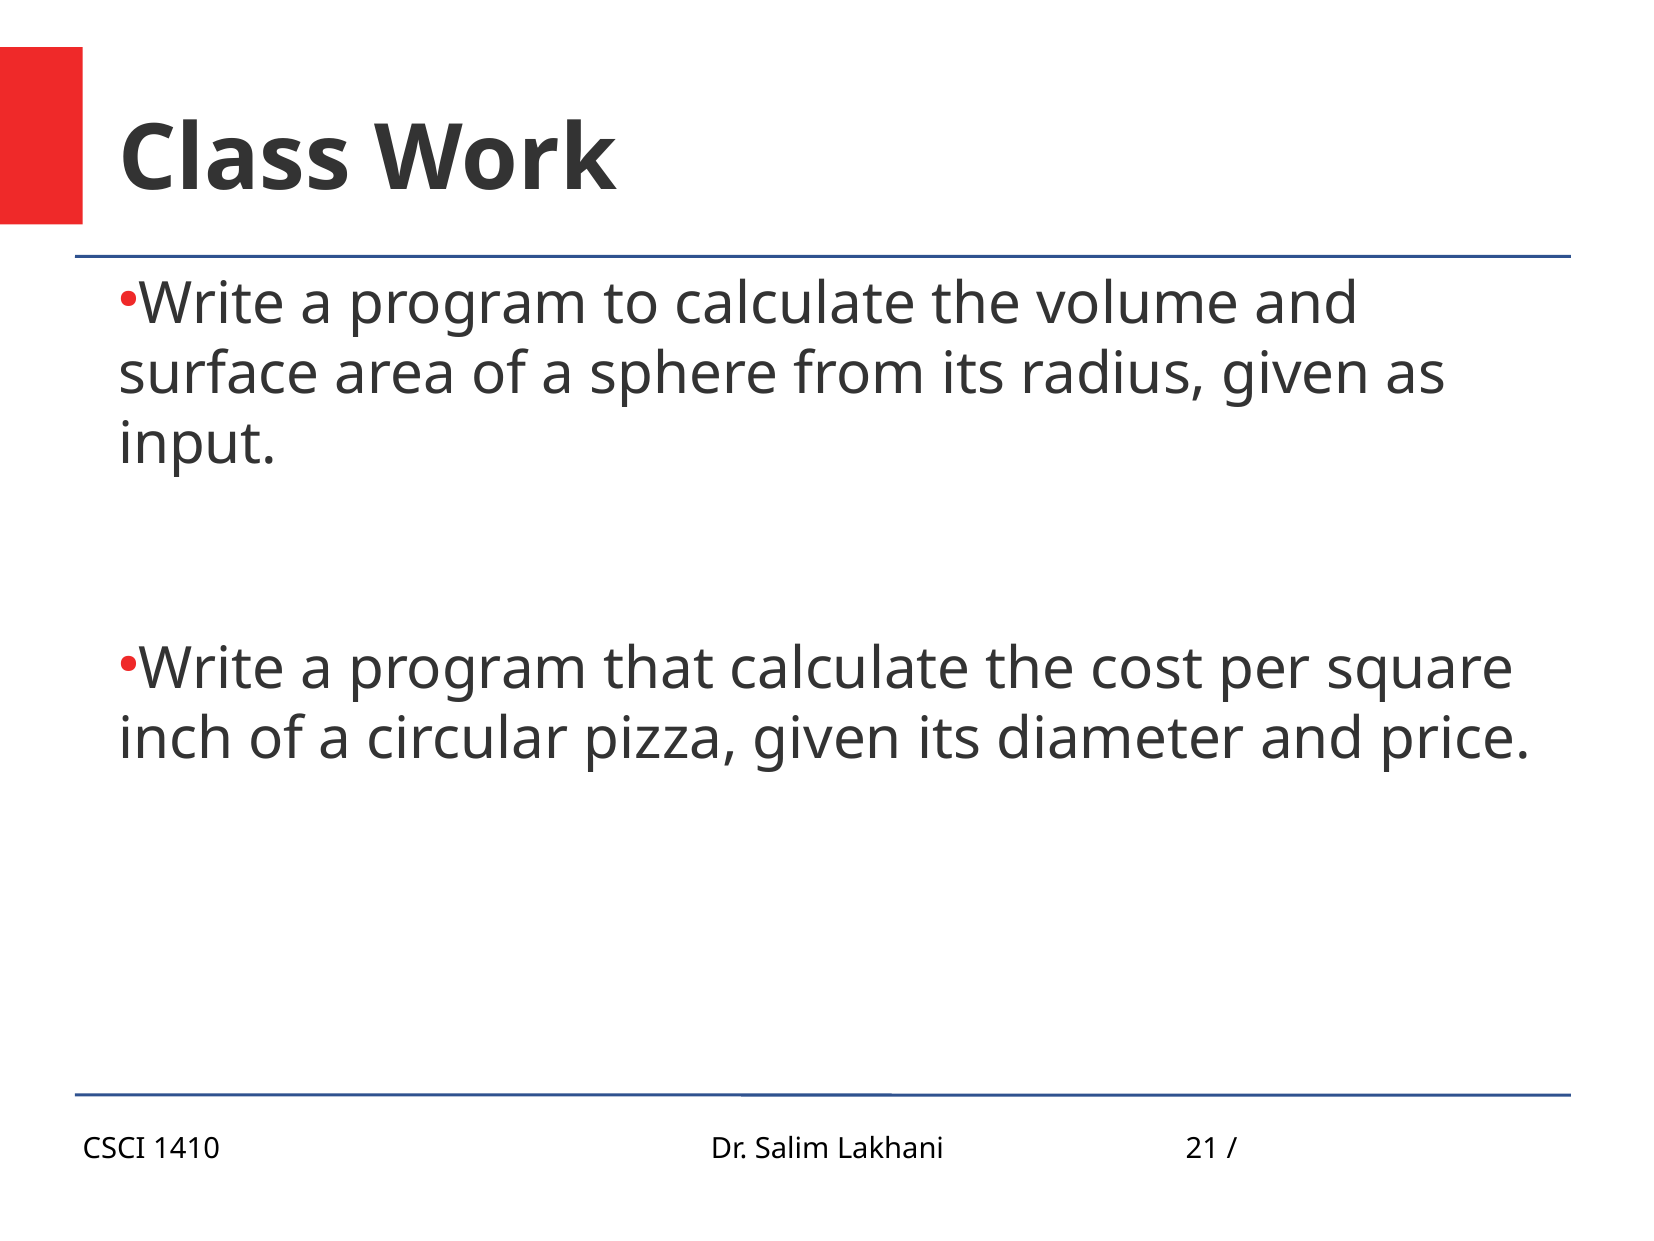

# Class Work
Write a program to calculate the volume and surface area of a sphere from its radius, given as input.
Write a program that calculate the cost per square inch of a circular pizza, given its diameter and price.
CSCI 1410
Dr. Salim Lakhani